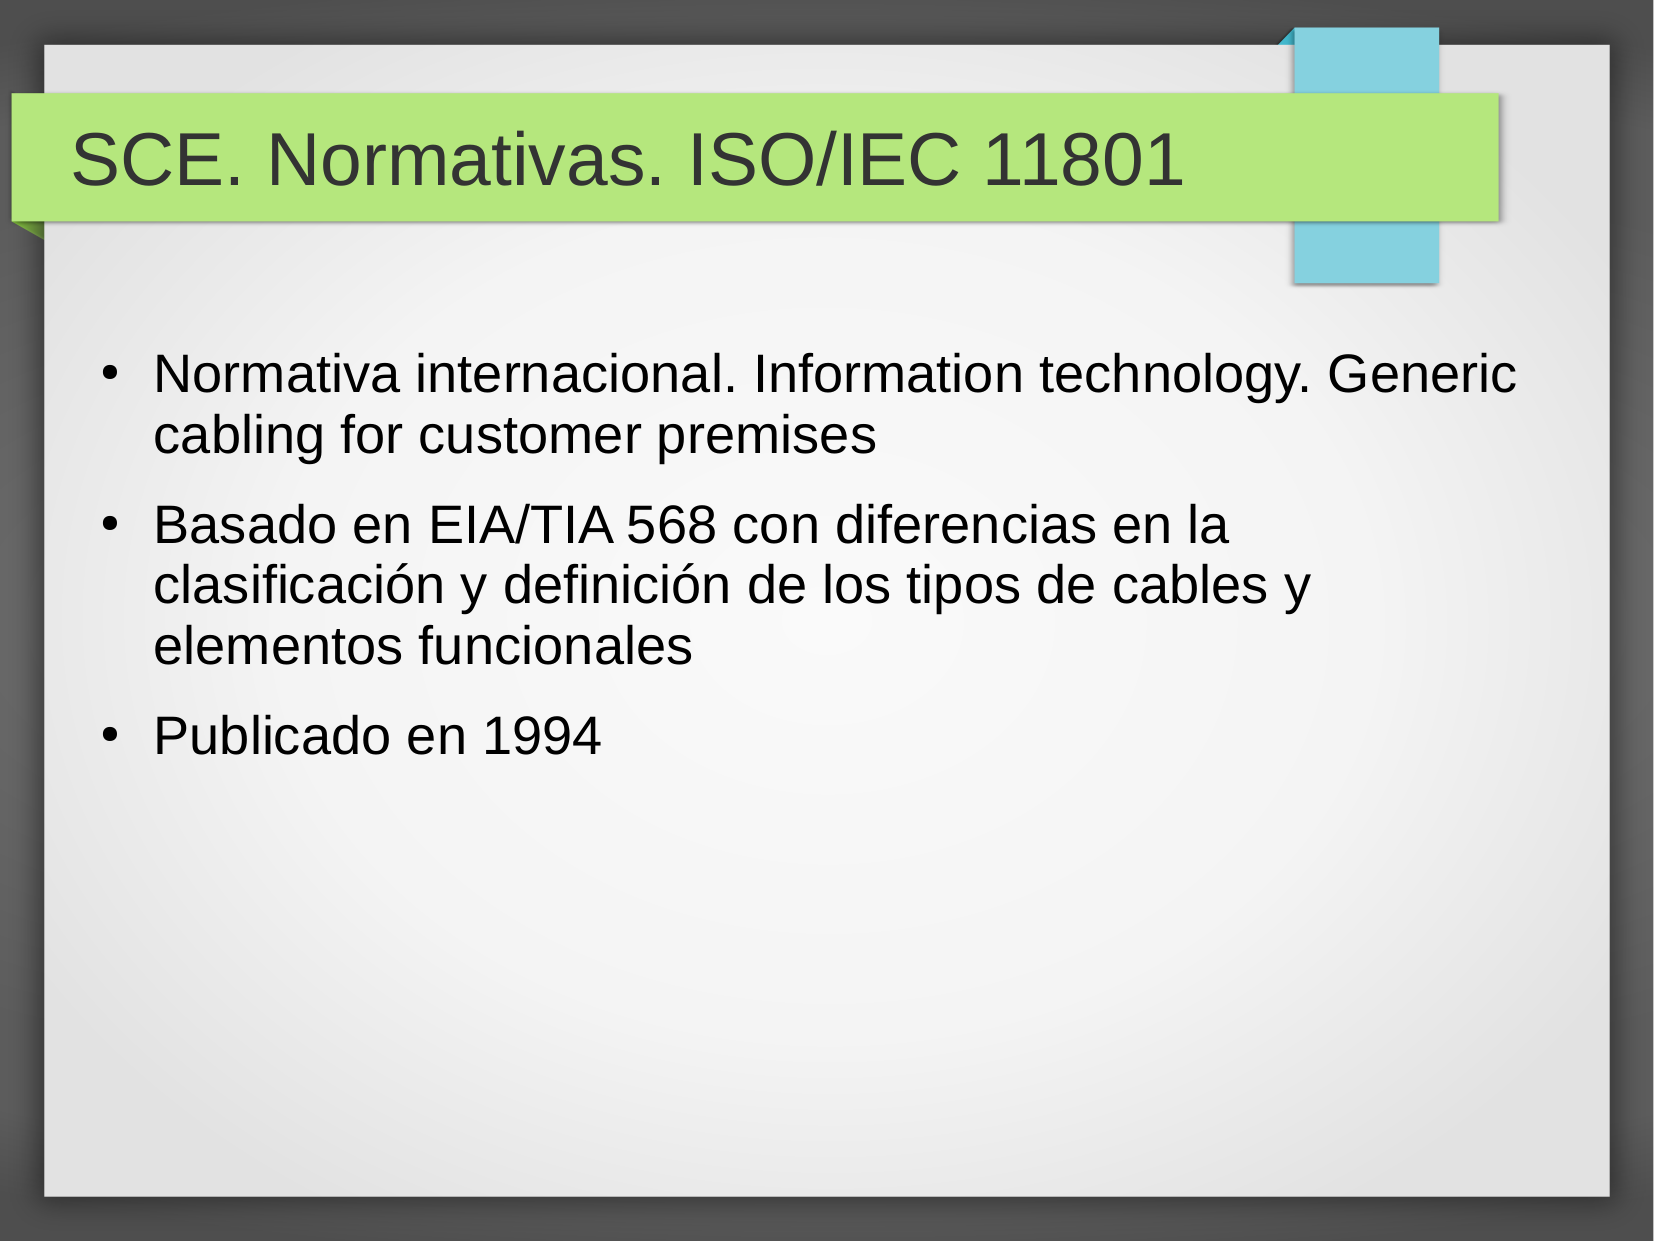

# SCE. Normativas. ISO/IEC 11801
Normativa internacional. Information technology. Generic cabling for customer premises
Basado en EIA/TIA 568 con diferencias en la clasificación y definición de los tipos de cables y elementos funcionales
Publicado en 1994